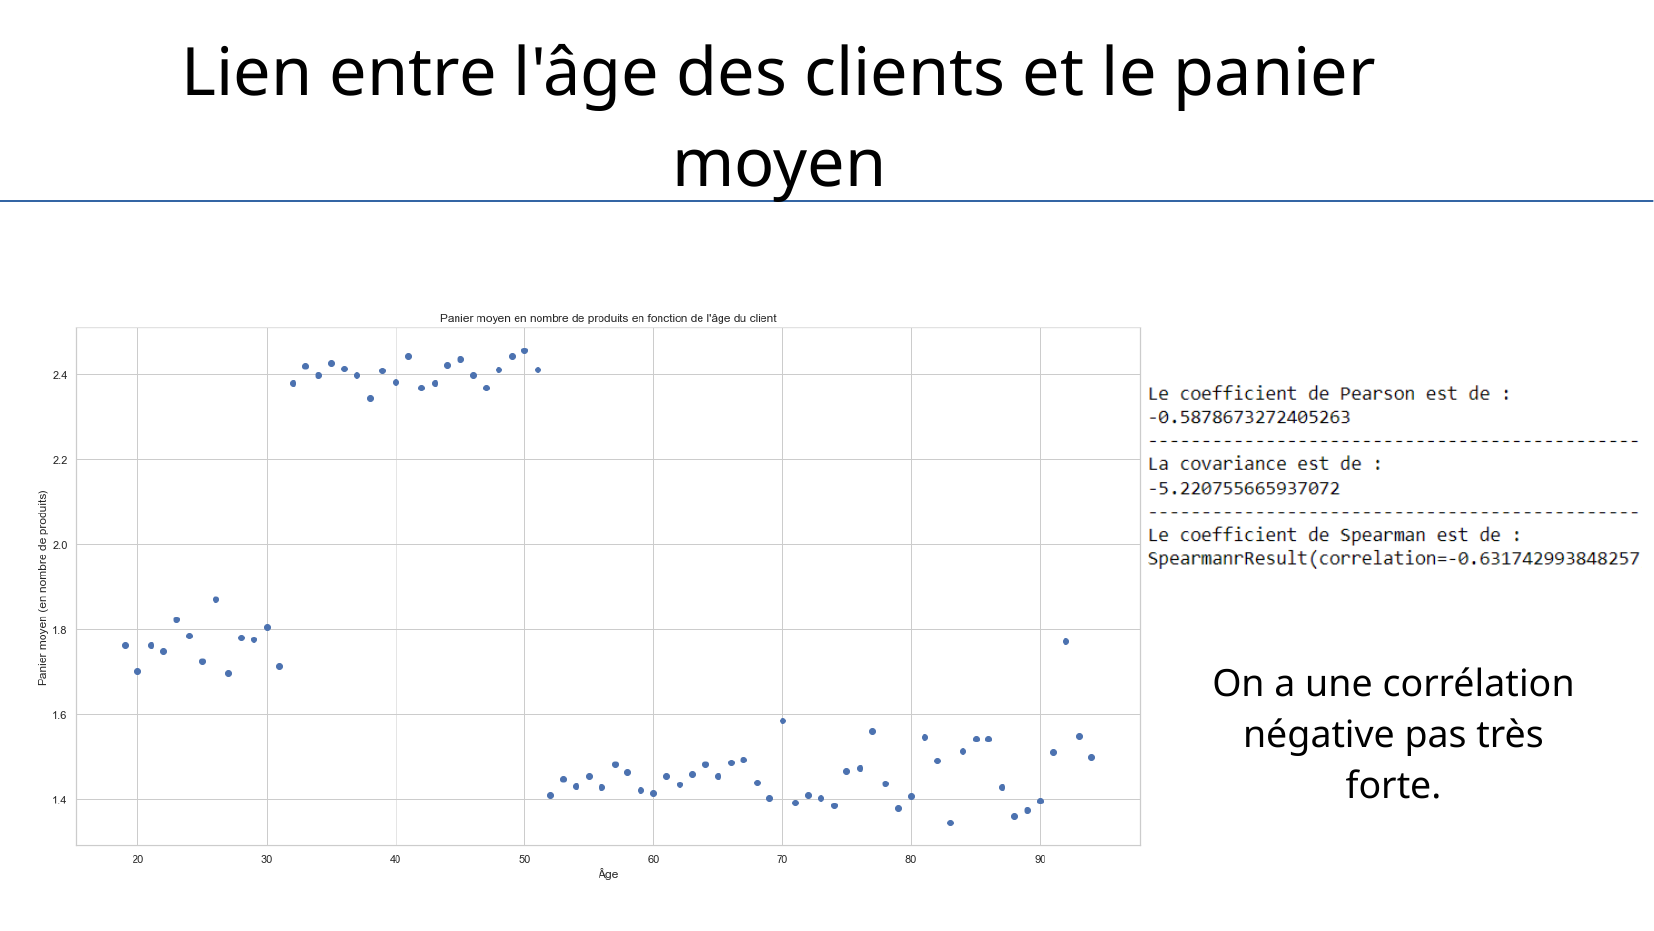

# Lien entre l'âge des clients et le panier moyen
On a une corrélation négative pas très forte.